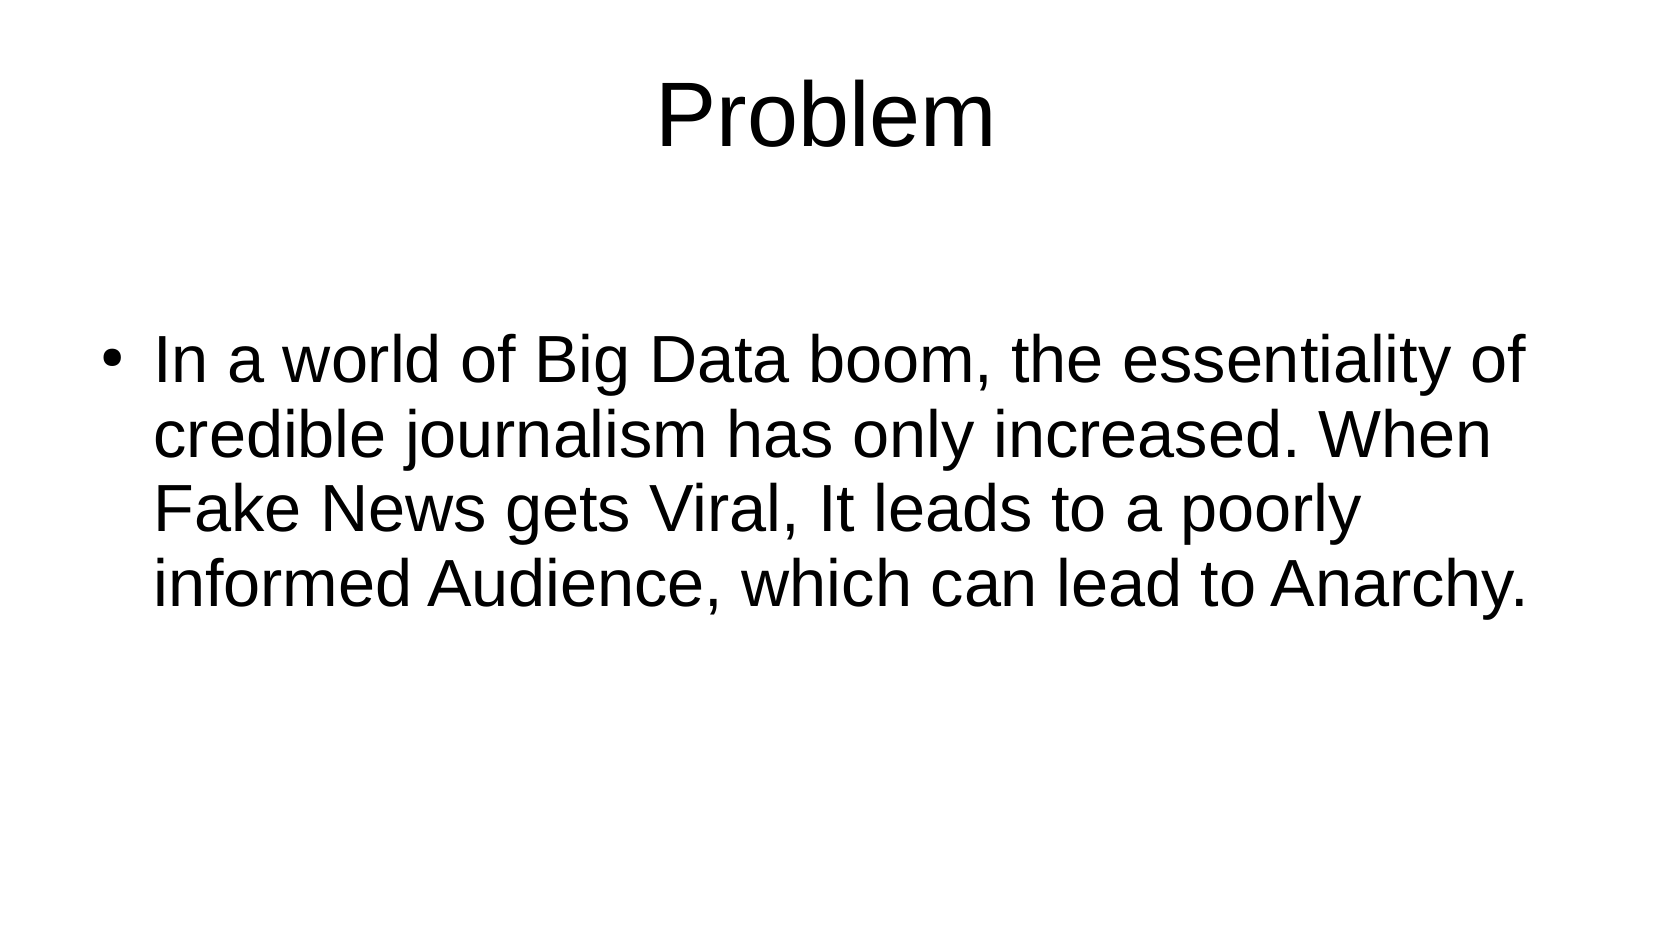

# Problem
In a world of Big Data boom, the essentiality of credible journalism has only increased. When Fake News gets Viral, It leads to a poorly informed Audience, which can lead to Anarchy.